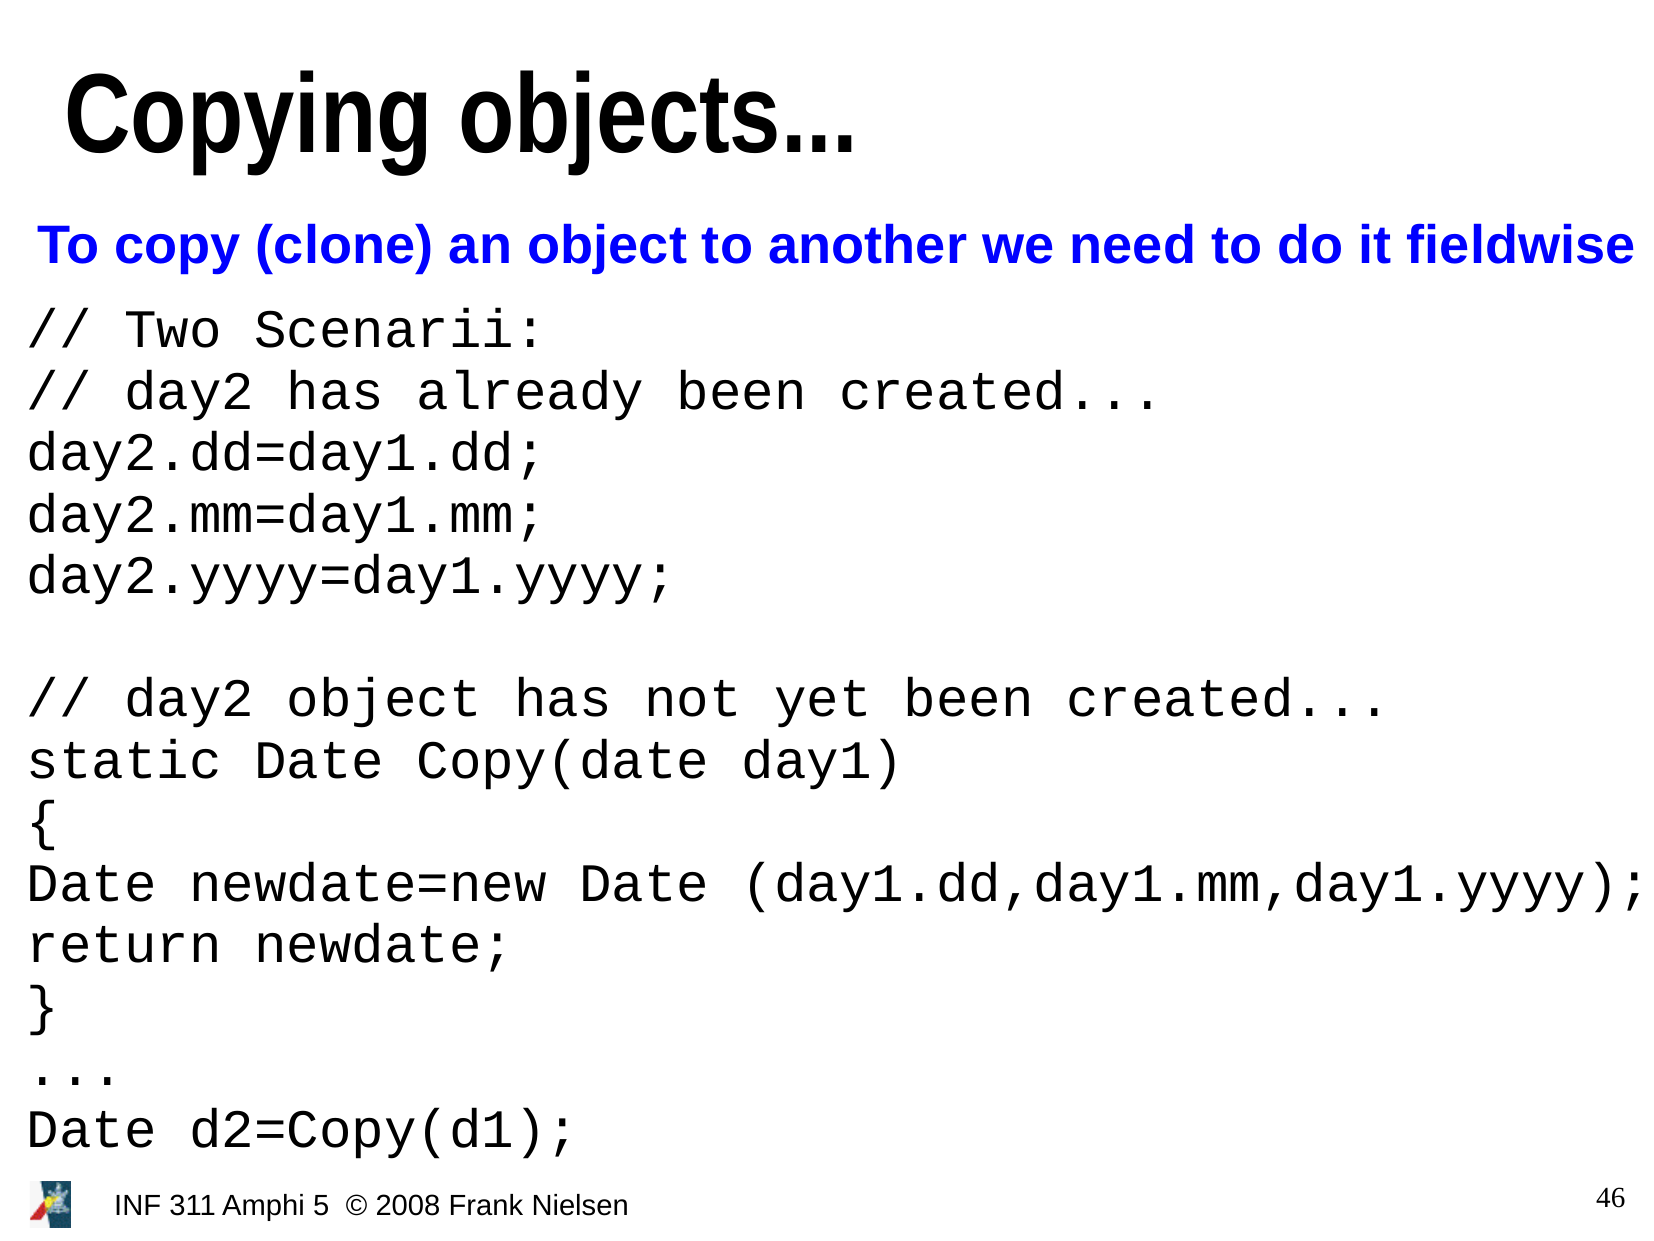

Copying objects...
To copy (clone) an object to another we need to do it fieldwise
// Two Scenarii:
// day2 has already been created...
day2.dd=day1.dd;
day2.mm=day1.mm;
day2.yyyy=day1.yyyy;
// day2 object has not yet been created...
static Date Copy(date day1)
{
Date newdate=new Date (day1.dd,day1.mm,day1.yyyy);
return newdate;
}
...
Date d2=Copy(d1);